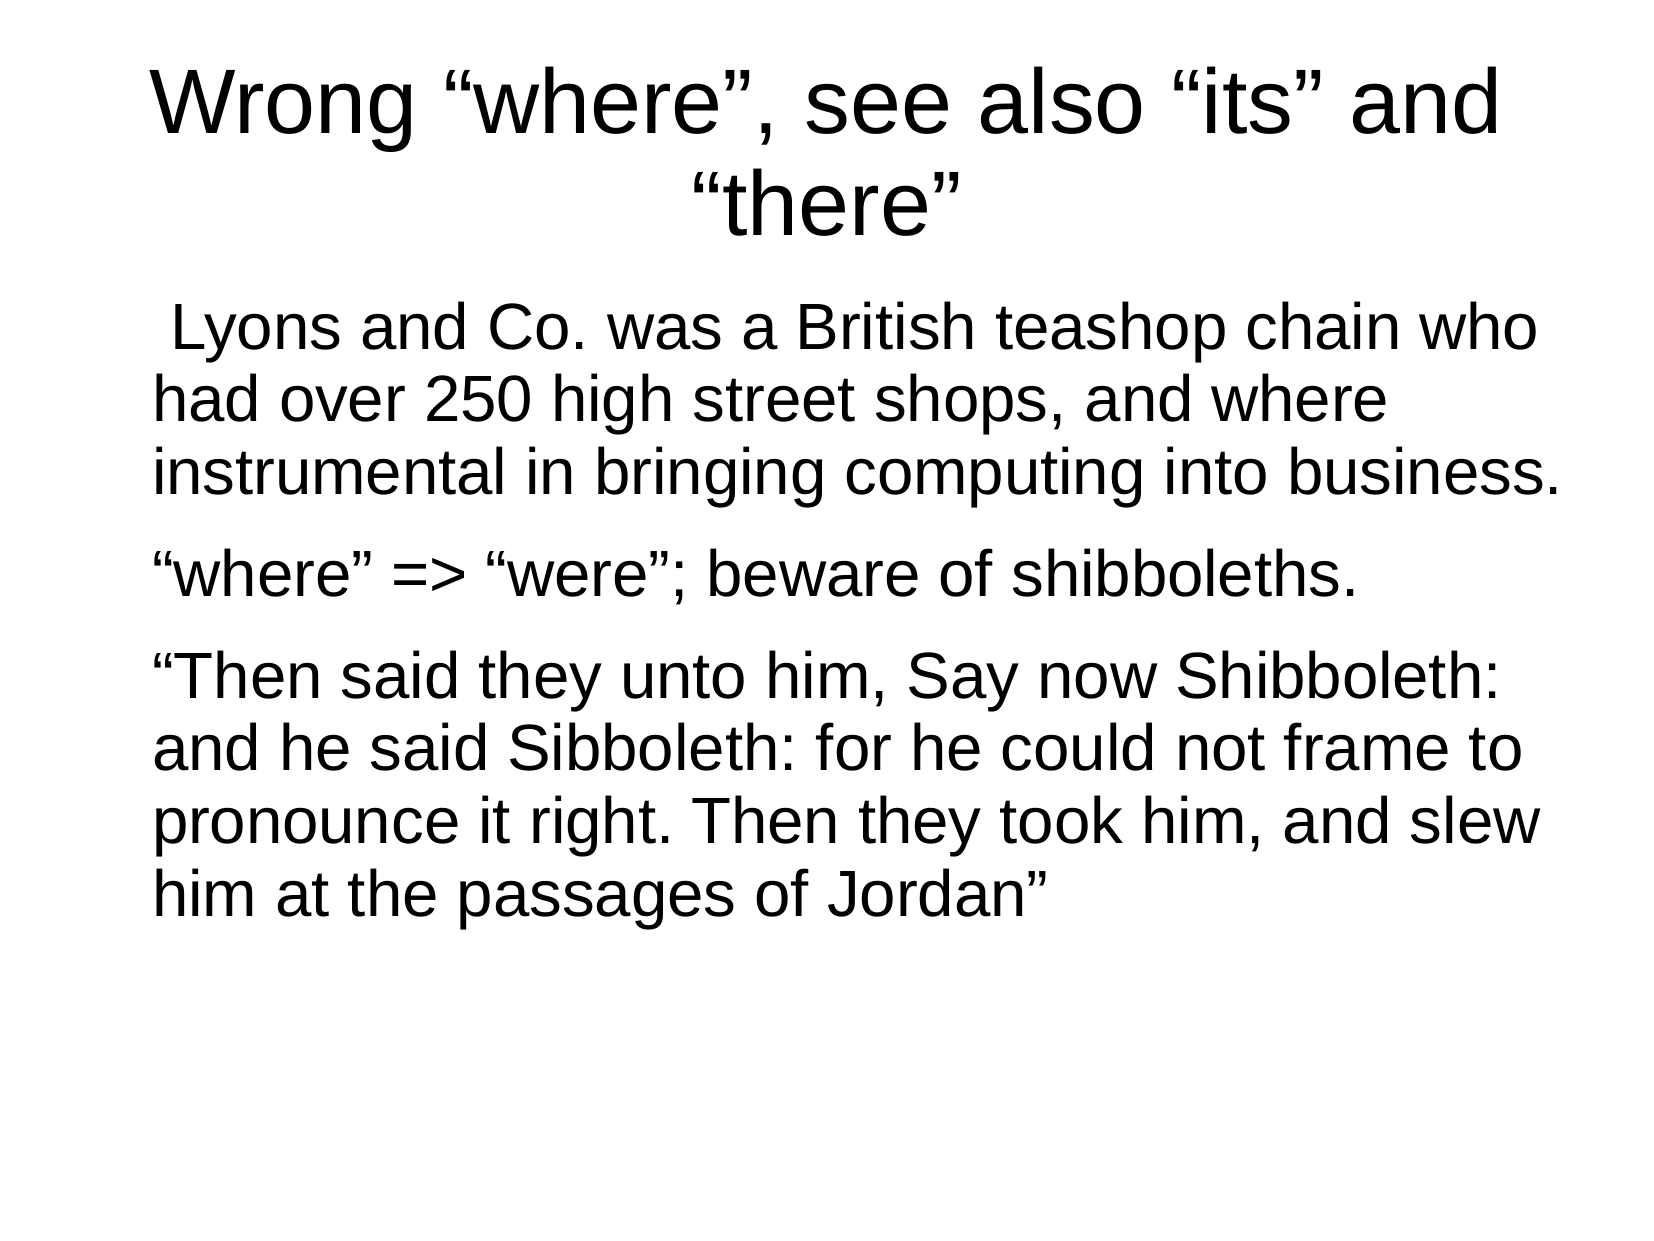

# Wrong “where”, see also “its” and “there”
 Lyons and Co. was a British teashop chain who had over 250 high street shops, and where instrumental in bringing computing into business.
“where” => “were”; beware of shibboleths.
“Then said they unto him, Say now Shibboleth: and he said Sibboleth: for he could not frame to pronounce it right. Then they took him, and slew him at the passages of Jordan”